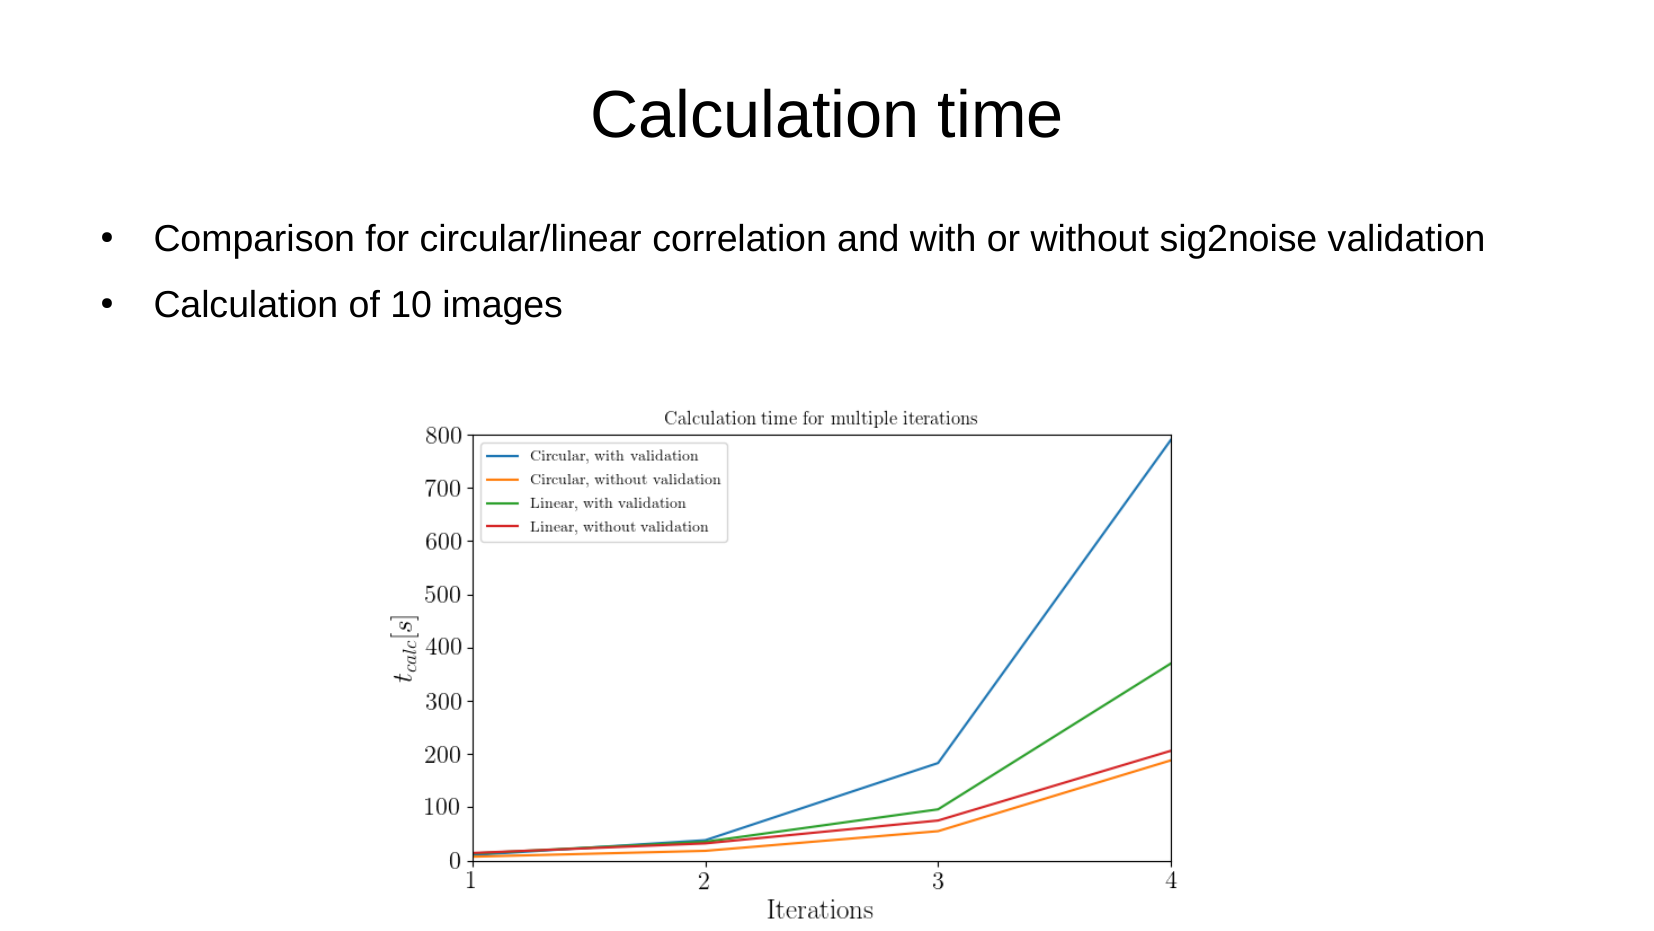

# Calculation time
Comparison for circular/linear correlation and with or without sig2noise validation
Calculation of 10 images